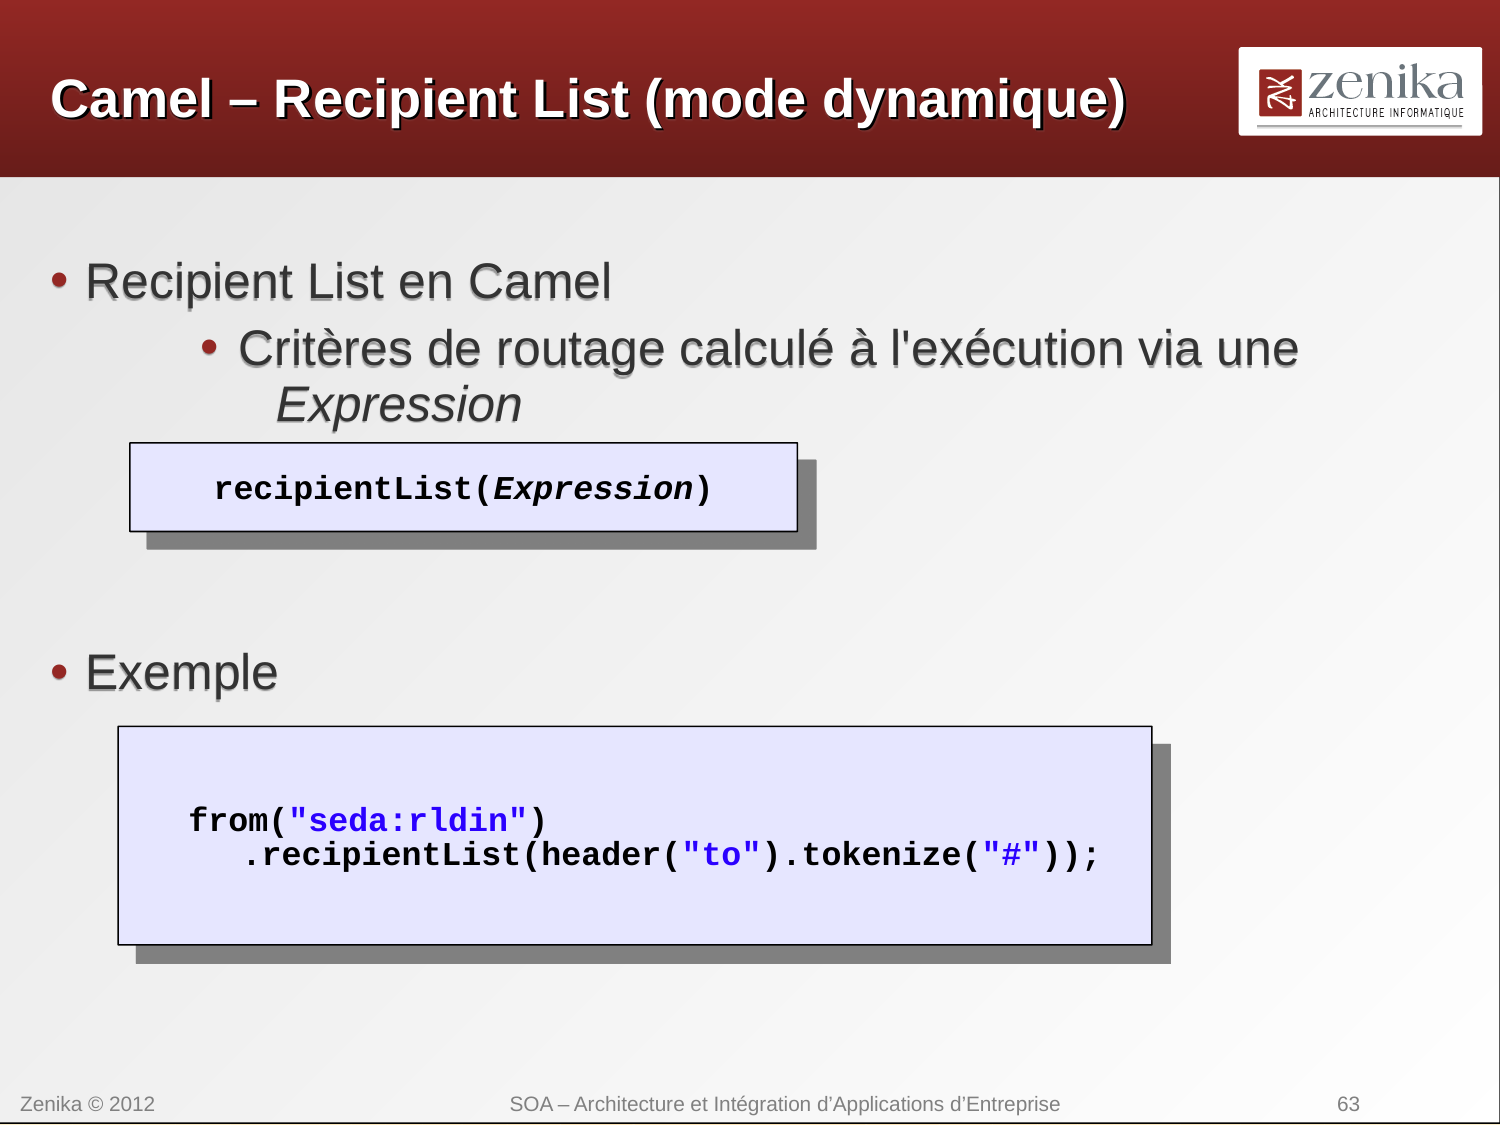

# Camel – Recipient List (mode dynamique)
Recipient List en Camel
Critères de routage calculé à l'exécution via une Expression
Exemple
recipientList(Expression)
 from("seda:rldin")
	.recipientList(header("to").tokenize("#"));